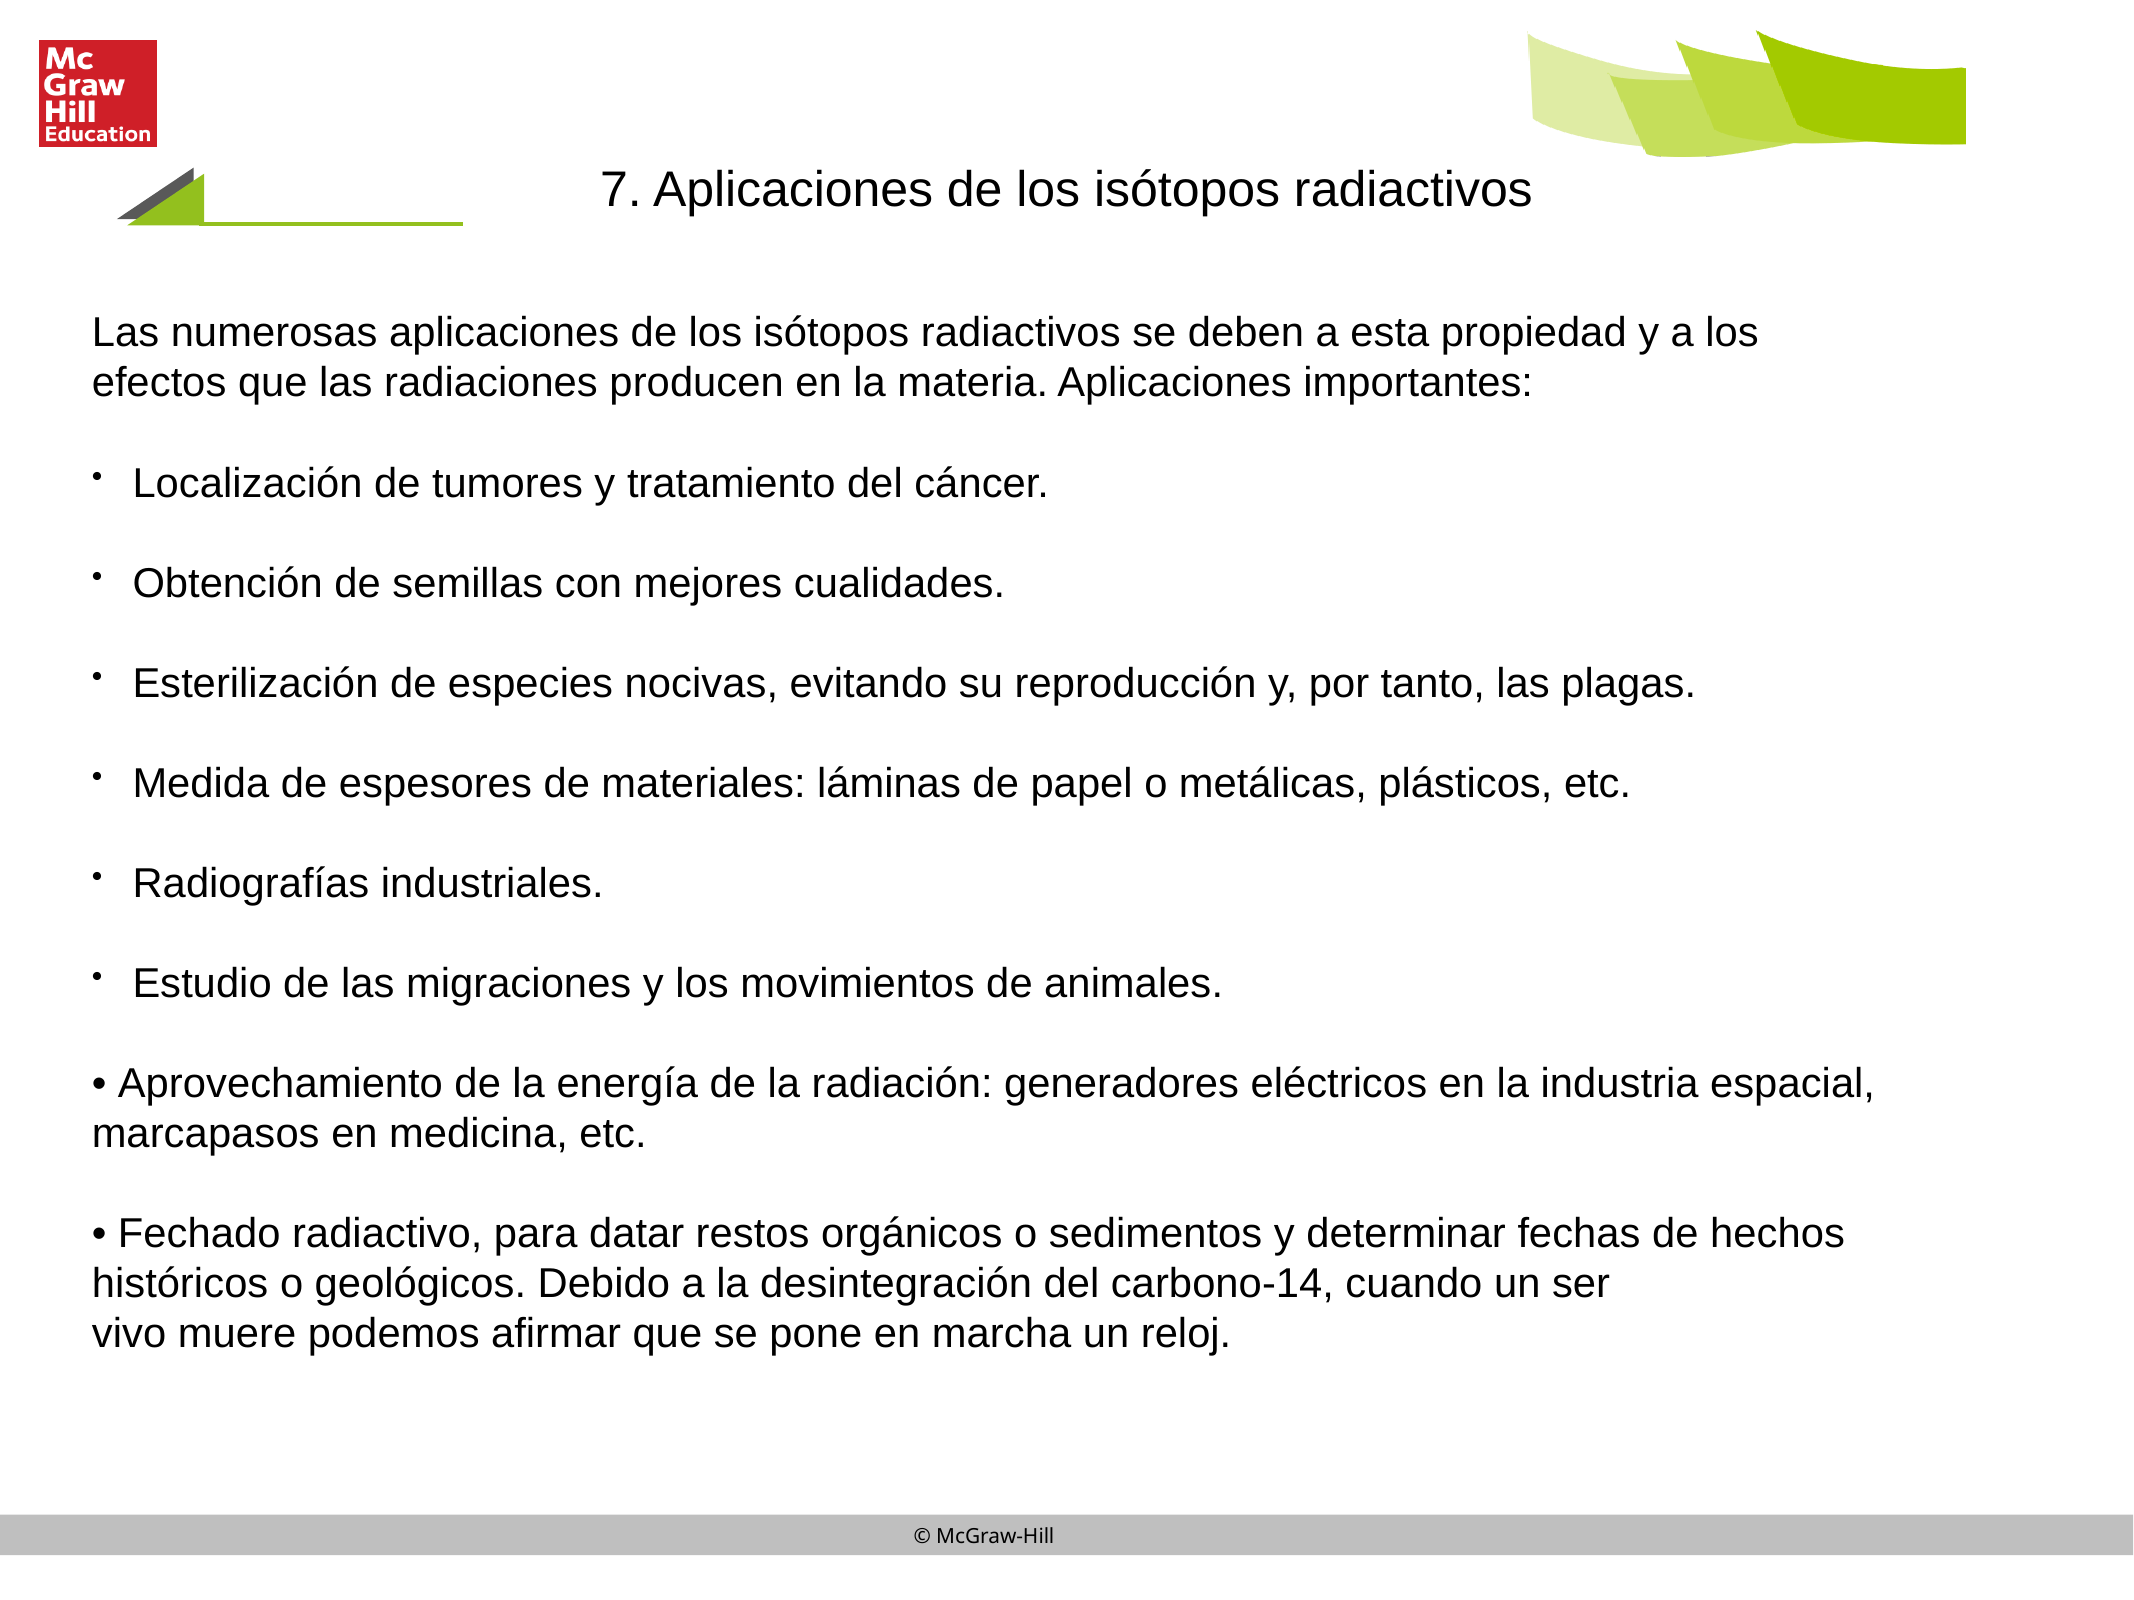

7. Aplicaciones de los isótopos radiactivos
Las numerosas aplicaciones de los isótopos radiactivos se deben a esta propiedad y a los
efectos que las radiaciones producen en la materia. Aplicaciones importantes:
Localización de tumores y tratamiento del cáncer.
Obtención de semillas con mejores cualidades.
Esterilización de especies nocivas, evitando su reproducción y, por tanto, las plagas.
Medida de espesores de materiales: láminas de papel o metálicas, plásticos, etc.
Radiografías industriales.
Estudio de las migraciones y los movimientos de animales.
• Aprovechamiento de la energía de la radiación: generadores eléctricos en la industria espacial,
marcapasos en medicina, etc.
• Fechado radiactivo, para datar restos orgánicos o sedimentos y determinar fechas de hechos
históricos o geológicos. Debido a la desintegración del carbono-14, cuando un ser
vivo muere podemos afirmar que se pone en marcha un reloj.
© McGraw-Hill